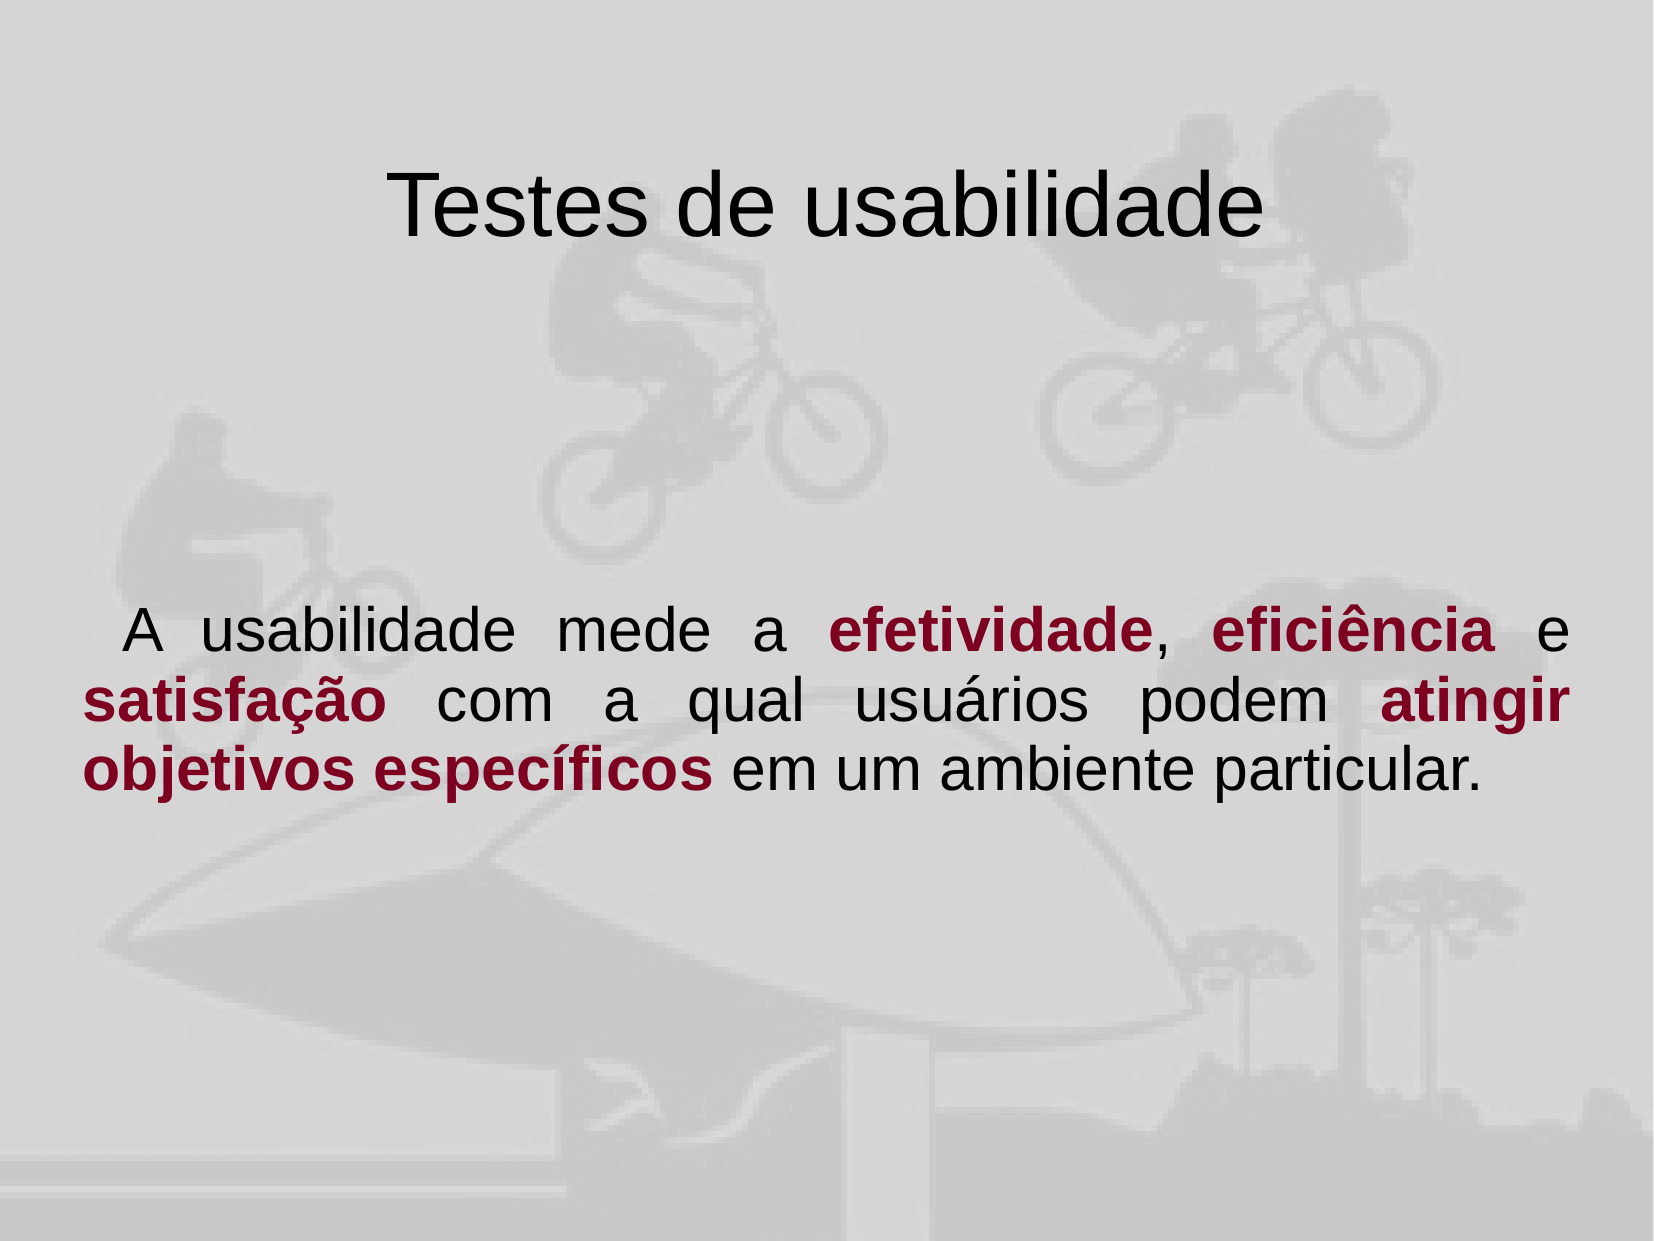

# Testes de usabilidade
 A usabilidade mede a efetividade, eficiência e satisfação com a qual usuários podem atingir objetivos específicos em um ambiente particular.